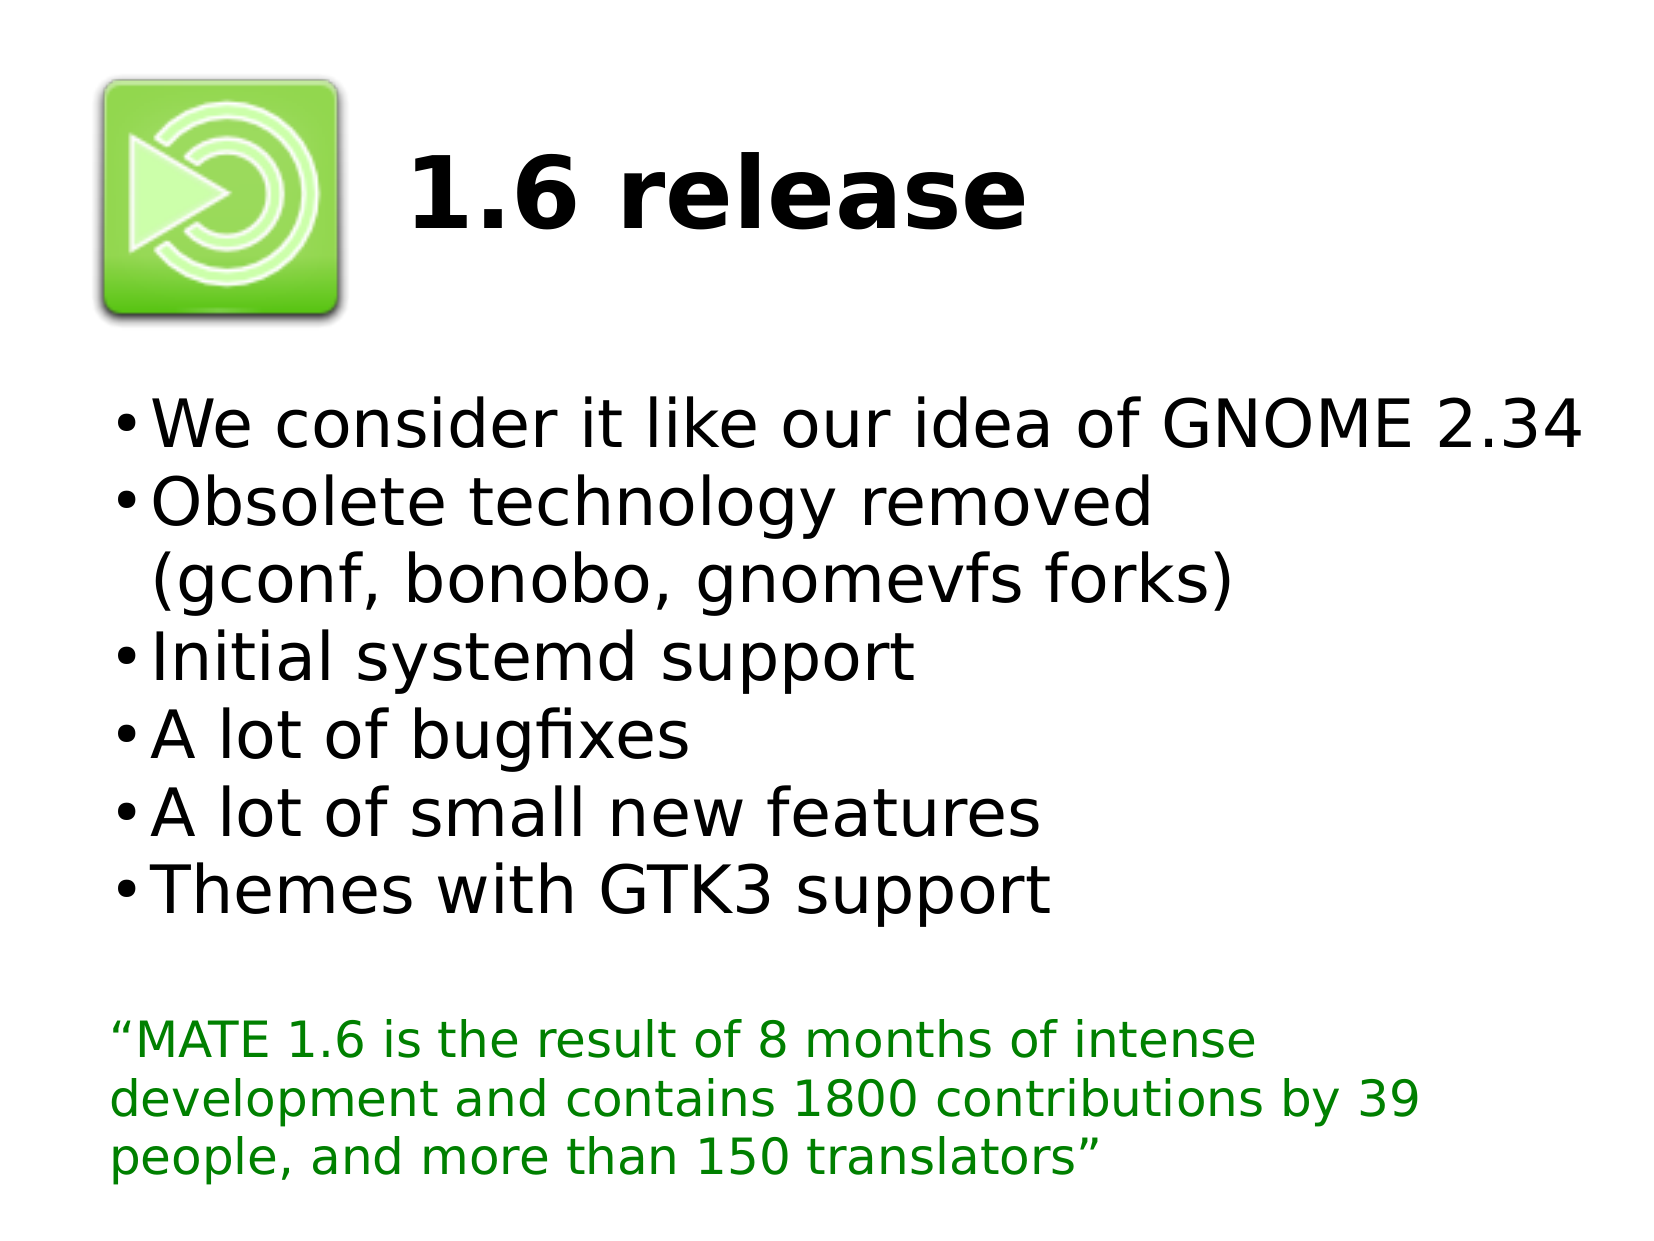

1.6 release
We consider it like our idea of GNOME 2.34
Obsolete technology removed
(gconf, bonobo, gnomevfs forks)
Initial systemd support
A lot of bugfixes
A lot of small new features
Themes with GTK3 support
“MATE 1.6 is the result of 8 months of intense
development and contains 1800 contributions by 39
people, and more than 150 translators”